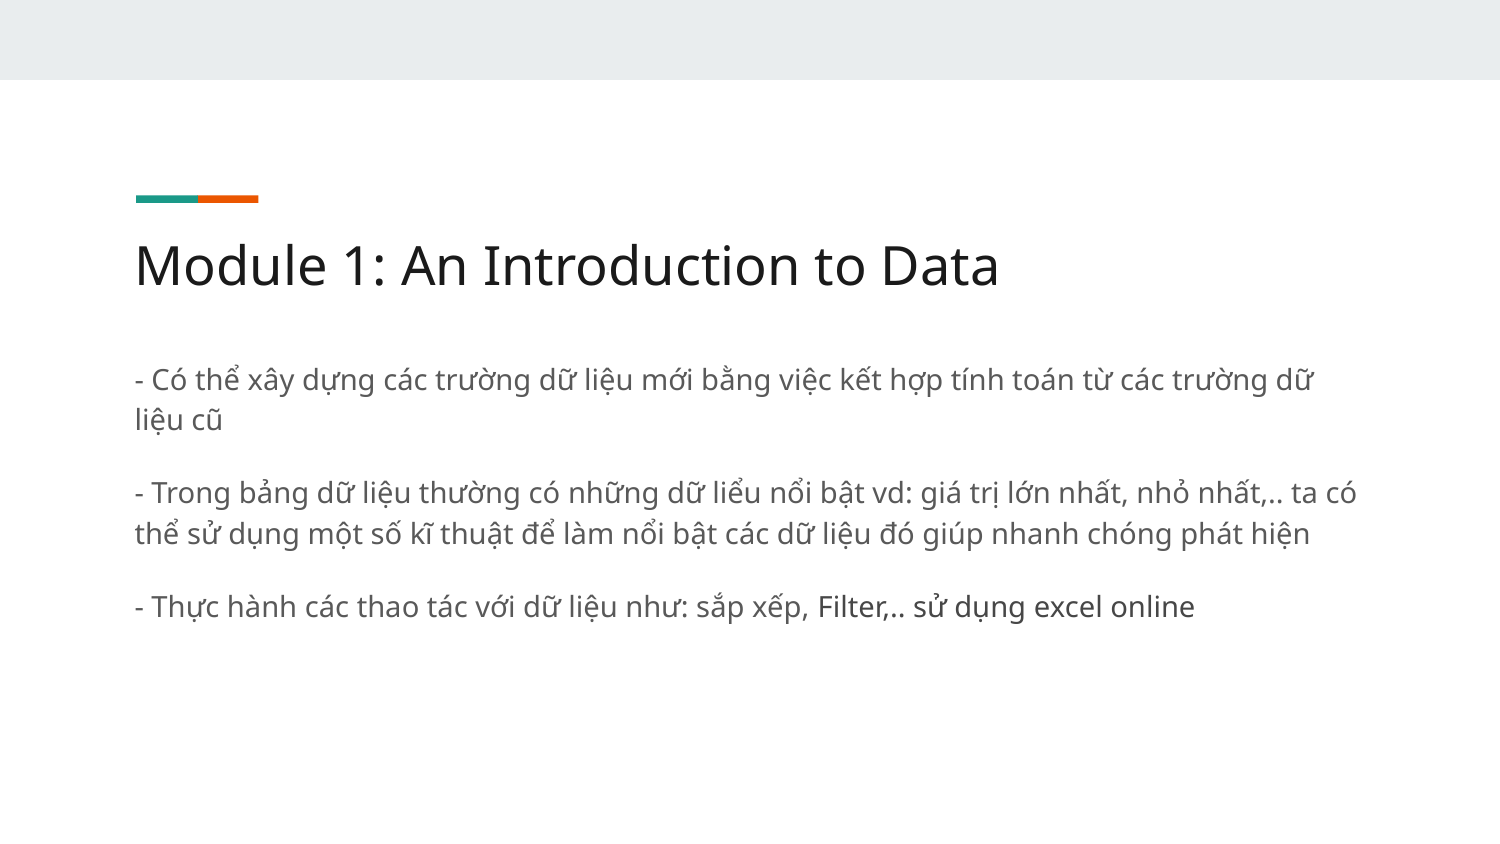

# Module 1: An Introduction to Data
- Có thể xây dựng các trường dữ liệu mới bằng việc kết hợp tính toán từ các trường dữ liệu cũ
- Trong bảng dữ liệu thường có những dữ liểu nổi bật vd: giá trị lớn nhất, nhỏ nhất,.. ta có thể sử dụng một số kĩ thuật để làm nổi bật các dữ liệu đó giúp nhanh chóng phát hiện
- Thực hành các thao tác với dữ liệu như: sắp xếp, Filter,.. sử dụng excel online